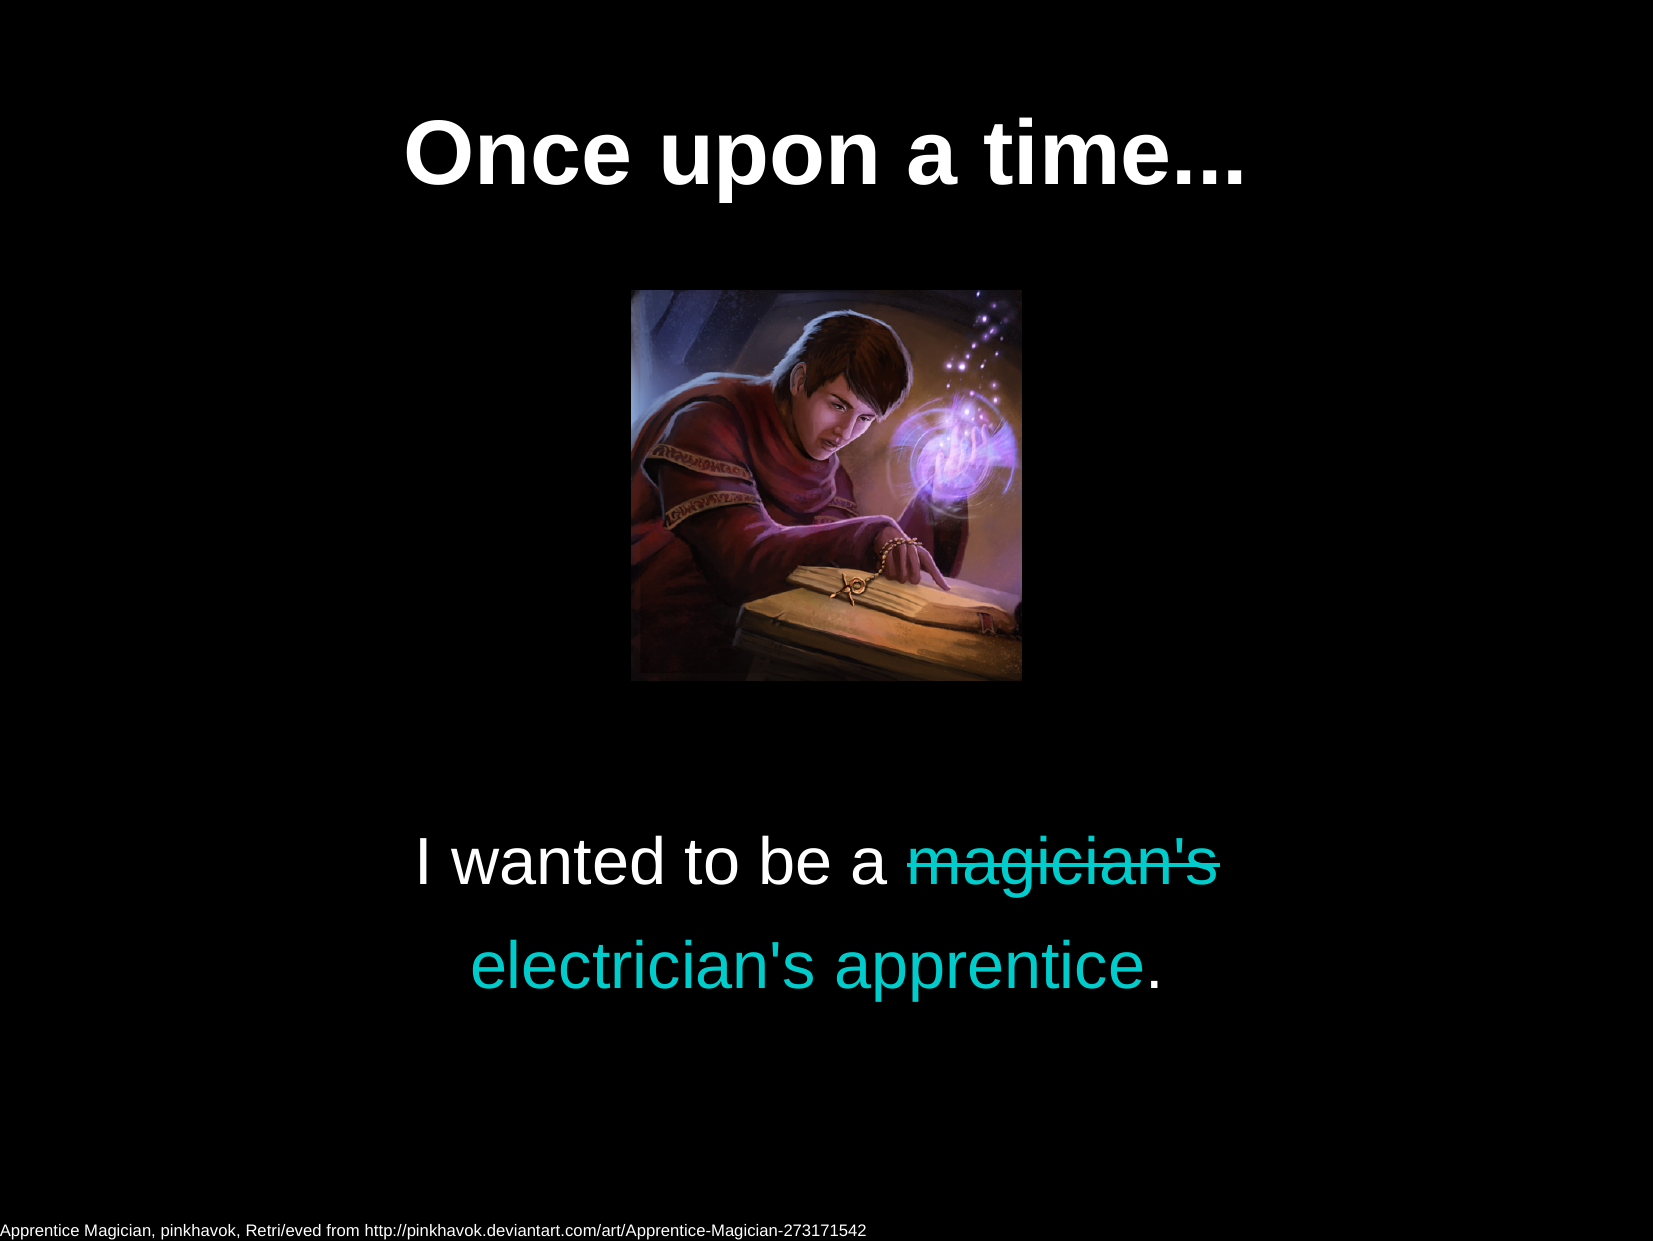

# Once upon a time...
I wanted to be a magician's
electrician's apprentice.
Apprentice Magician, pinkhavok, Retri/eved from http://pinkhavok.deviantart.com/art/Apprentice-Magician-273171542